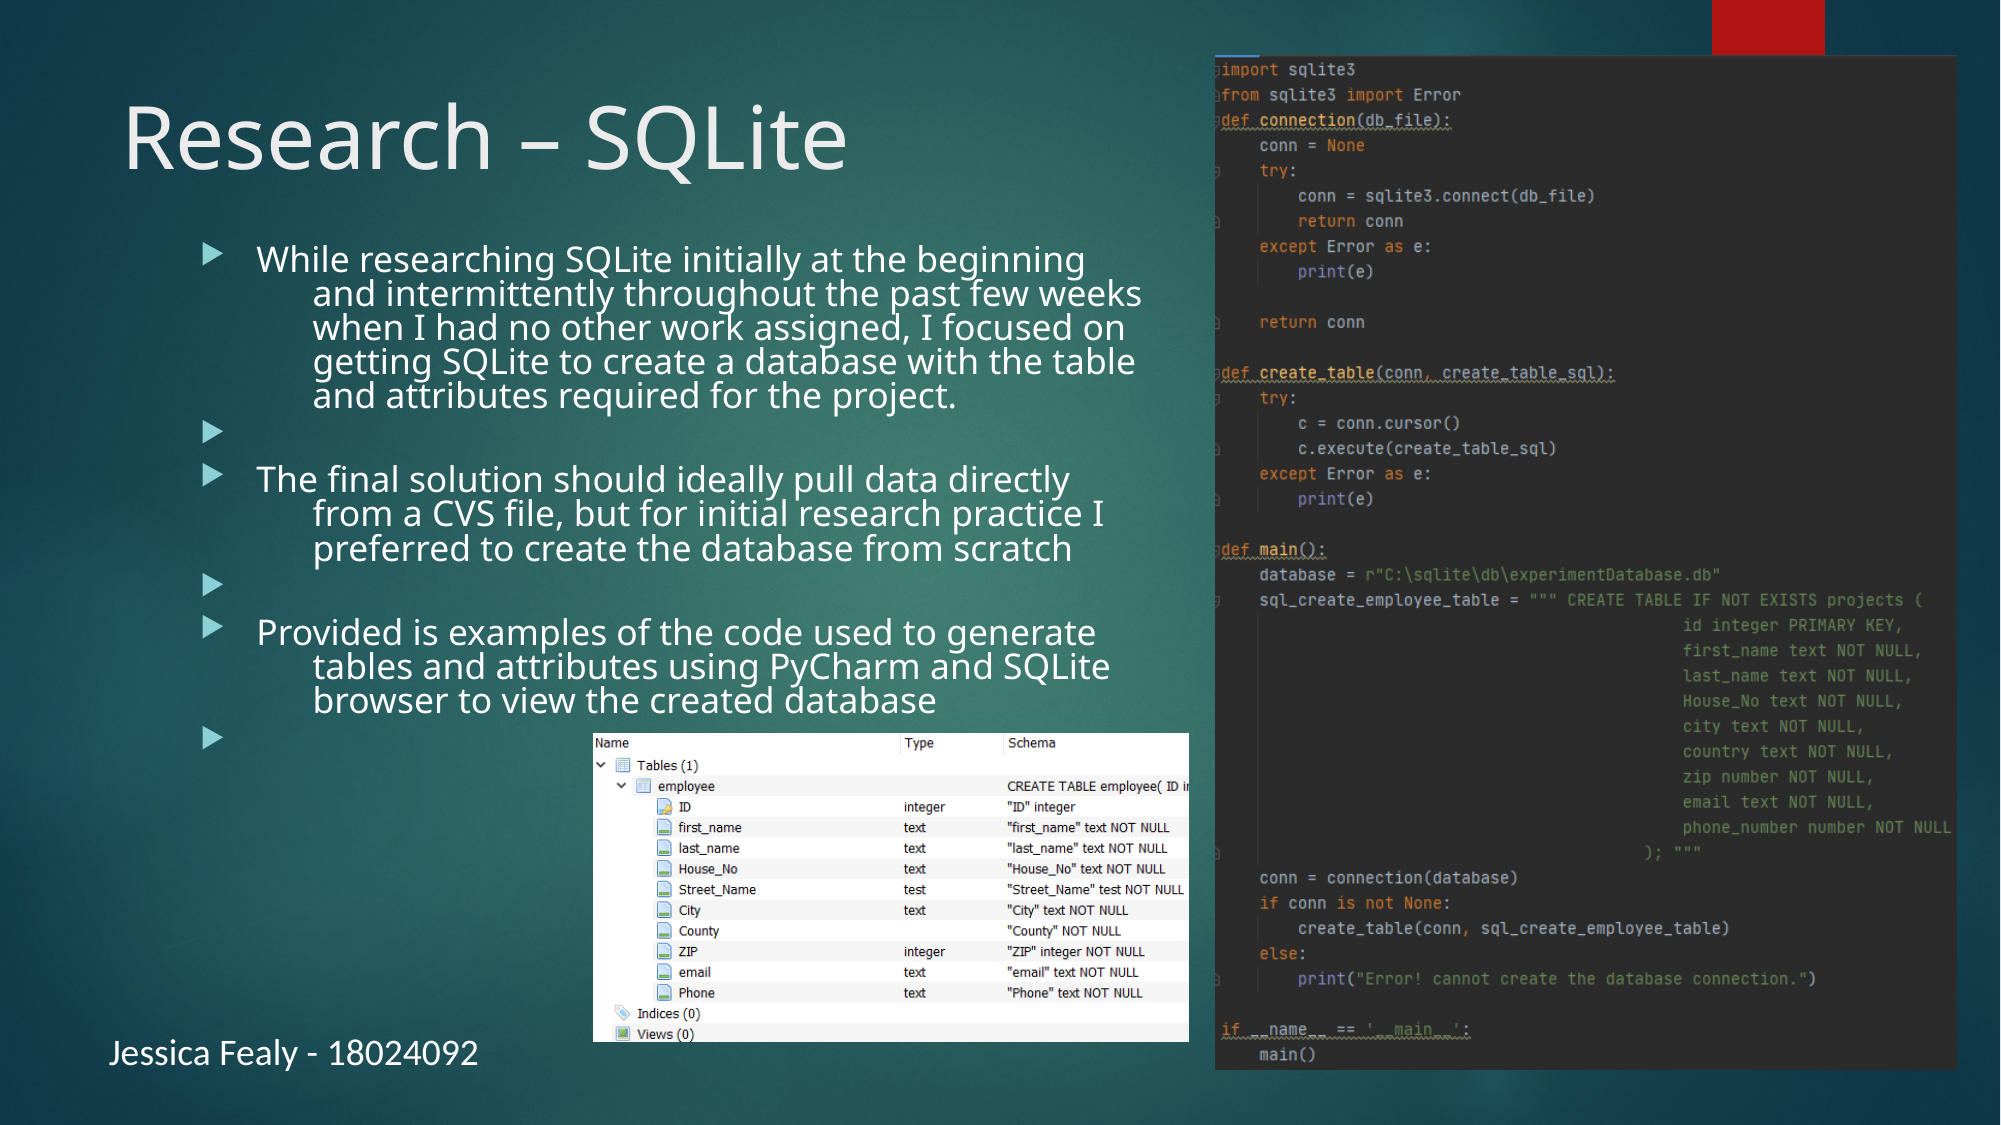

# Research – SQLite
While researching SQLite initially at the beginning and intermittently throughout the past few weeks when I had no other work assigned, I focused on getting SQLite to create a database with the table and attributes required for the project.
The final solution should ideally pull data directly from a CVS file, but for initial research practice I preferred to create the database from scratch
Provided is examples of the code used to generate tables and attributes using PyCharm and SQLite browser to view the created database
Jessica Fealy - 18024092